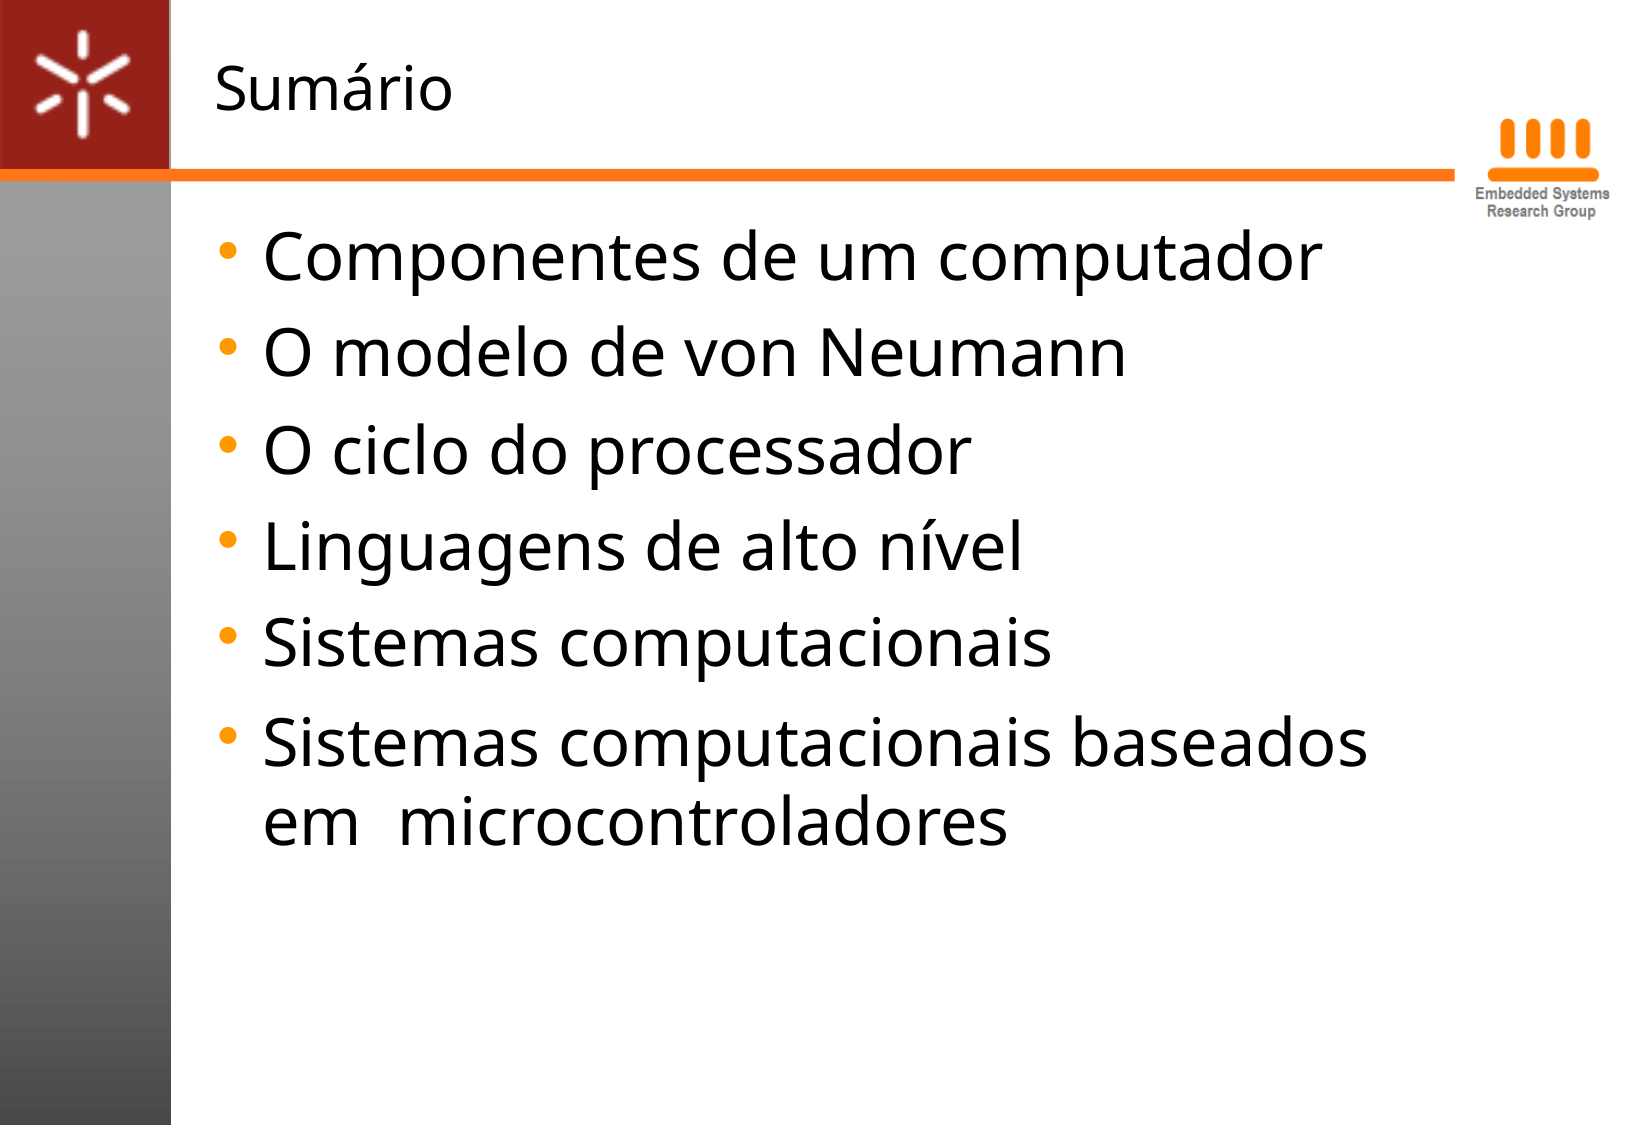

# Sumário
Componentes de um computador
O modelo de von Neumann
O ciclo do processador
Linguagens de alto nível
Sistemas computacionais
Sistemas computacionais baseados em microcontroladores